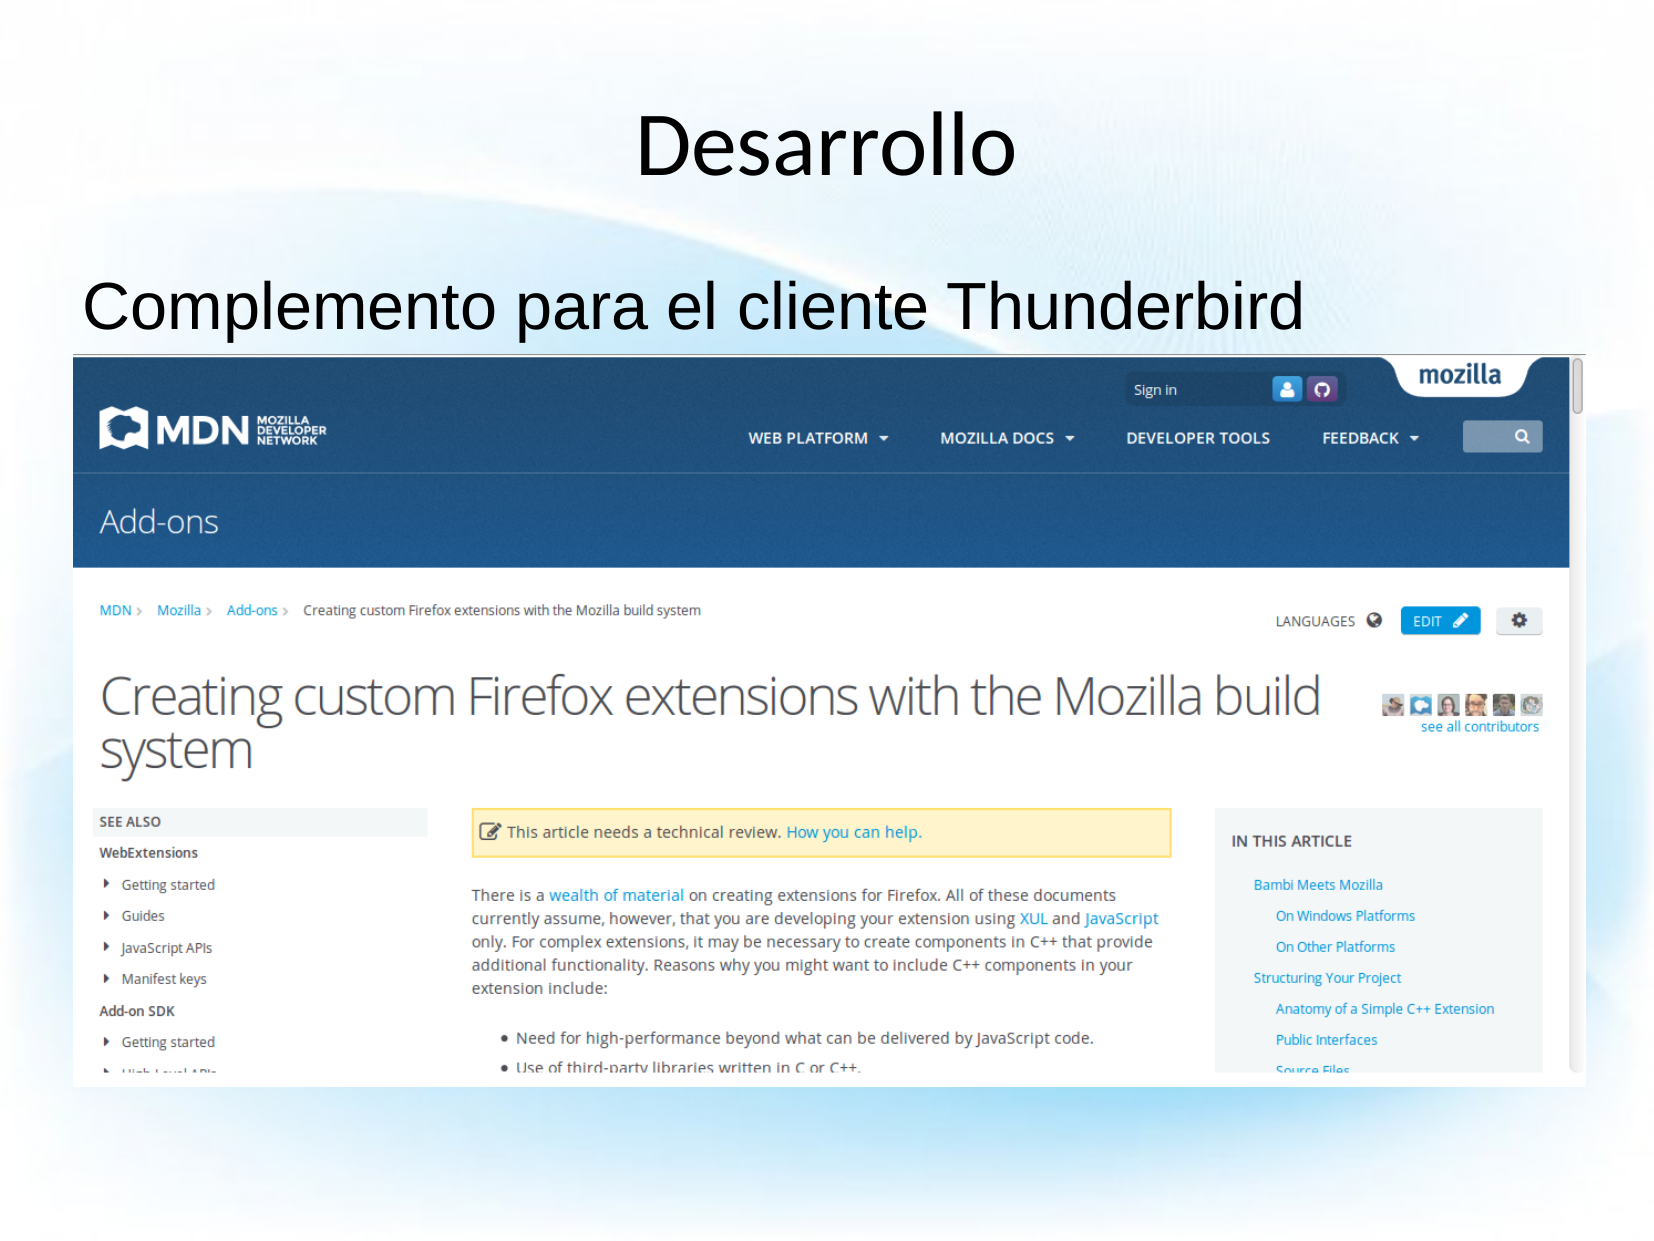

# Desarrollo
Complemento para el cliente Thunderbird